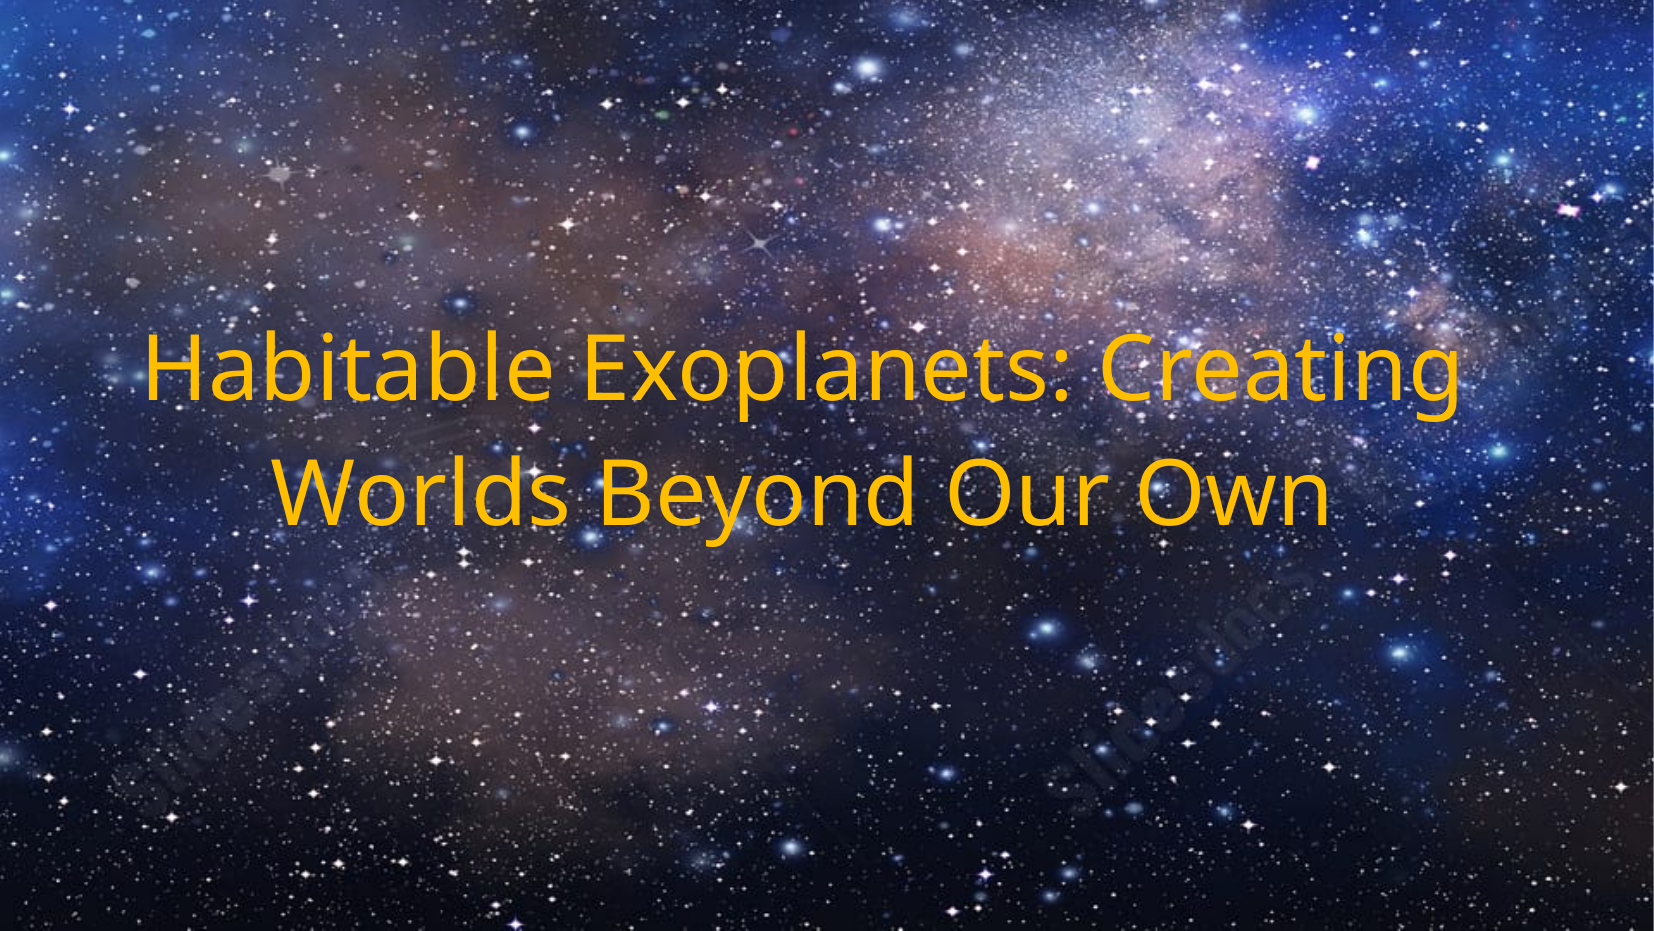

# Habitable Exoplanets: Creating Worlds Beyond Our Own